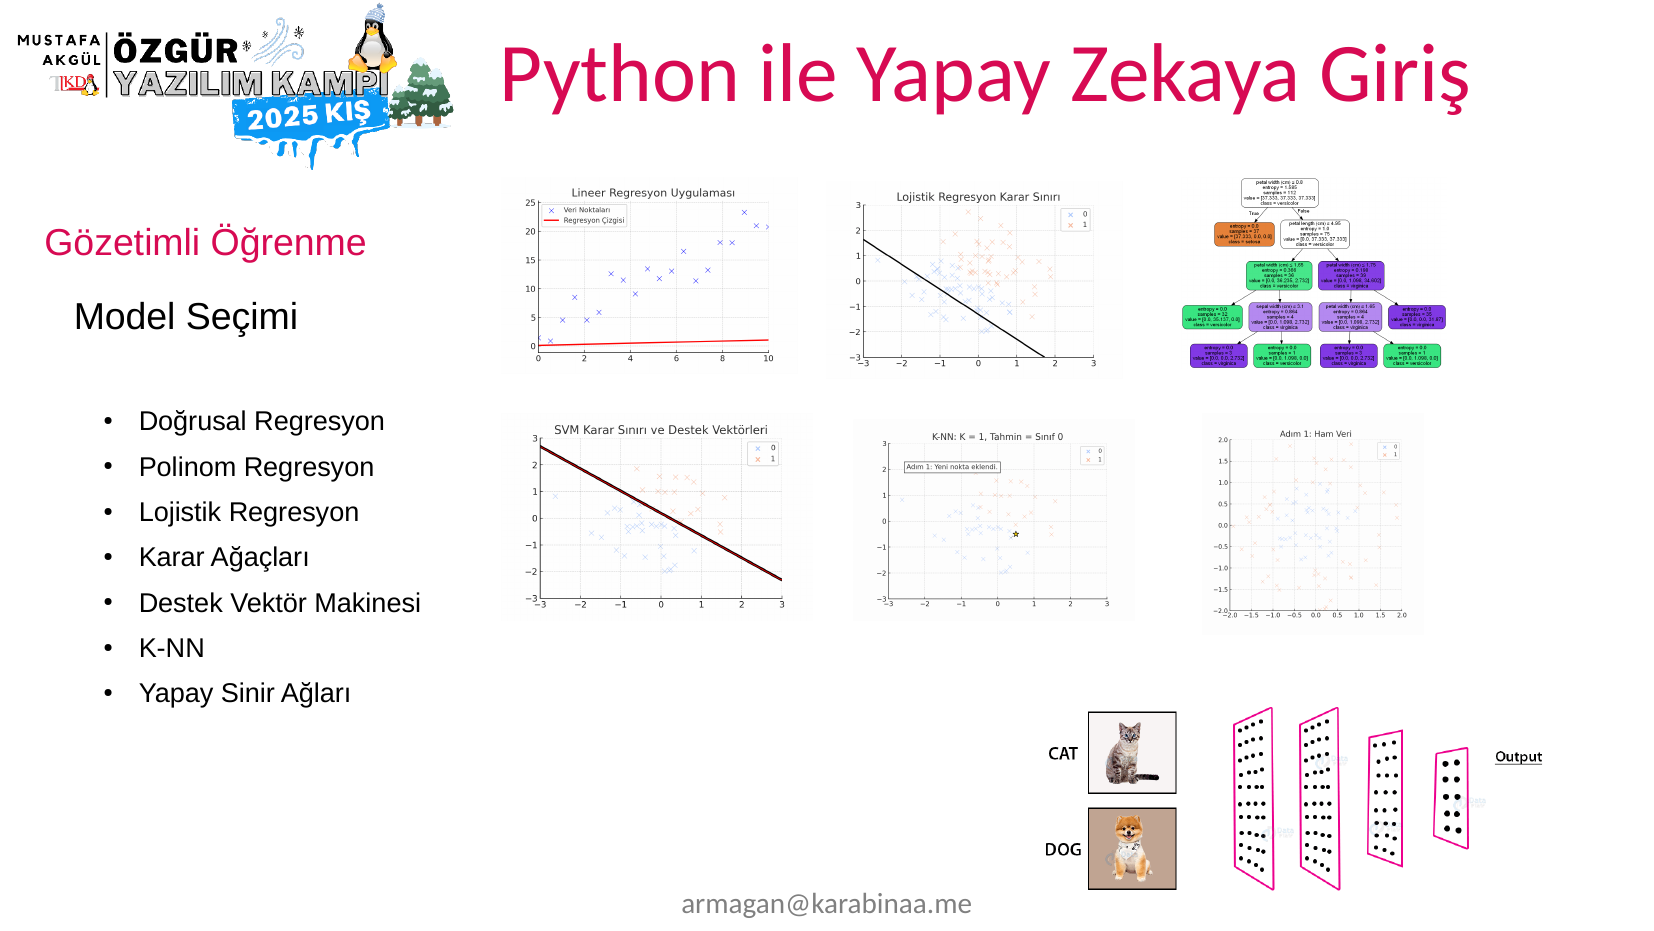

Python ile Yapay Zekaya Giriş
Gözetimli Öğrenme
Model Seçimi
Doğrusal Regresyon
Polinom Regresyon
Lojistik Regresyon
Karar Ağaçları
Destek Vektör Makinesi
K-NN
Yapay Sinir Ağları
armagan@karabinaa.me